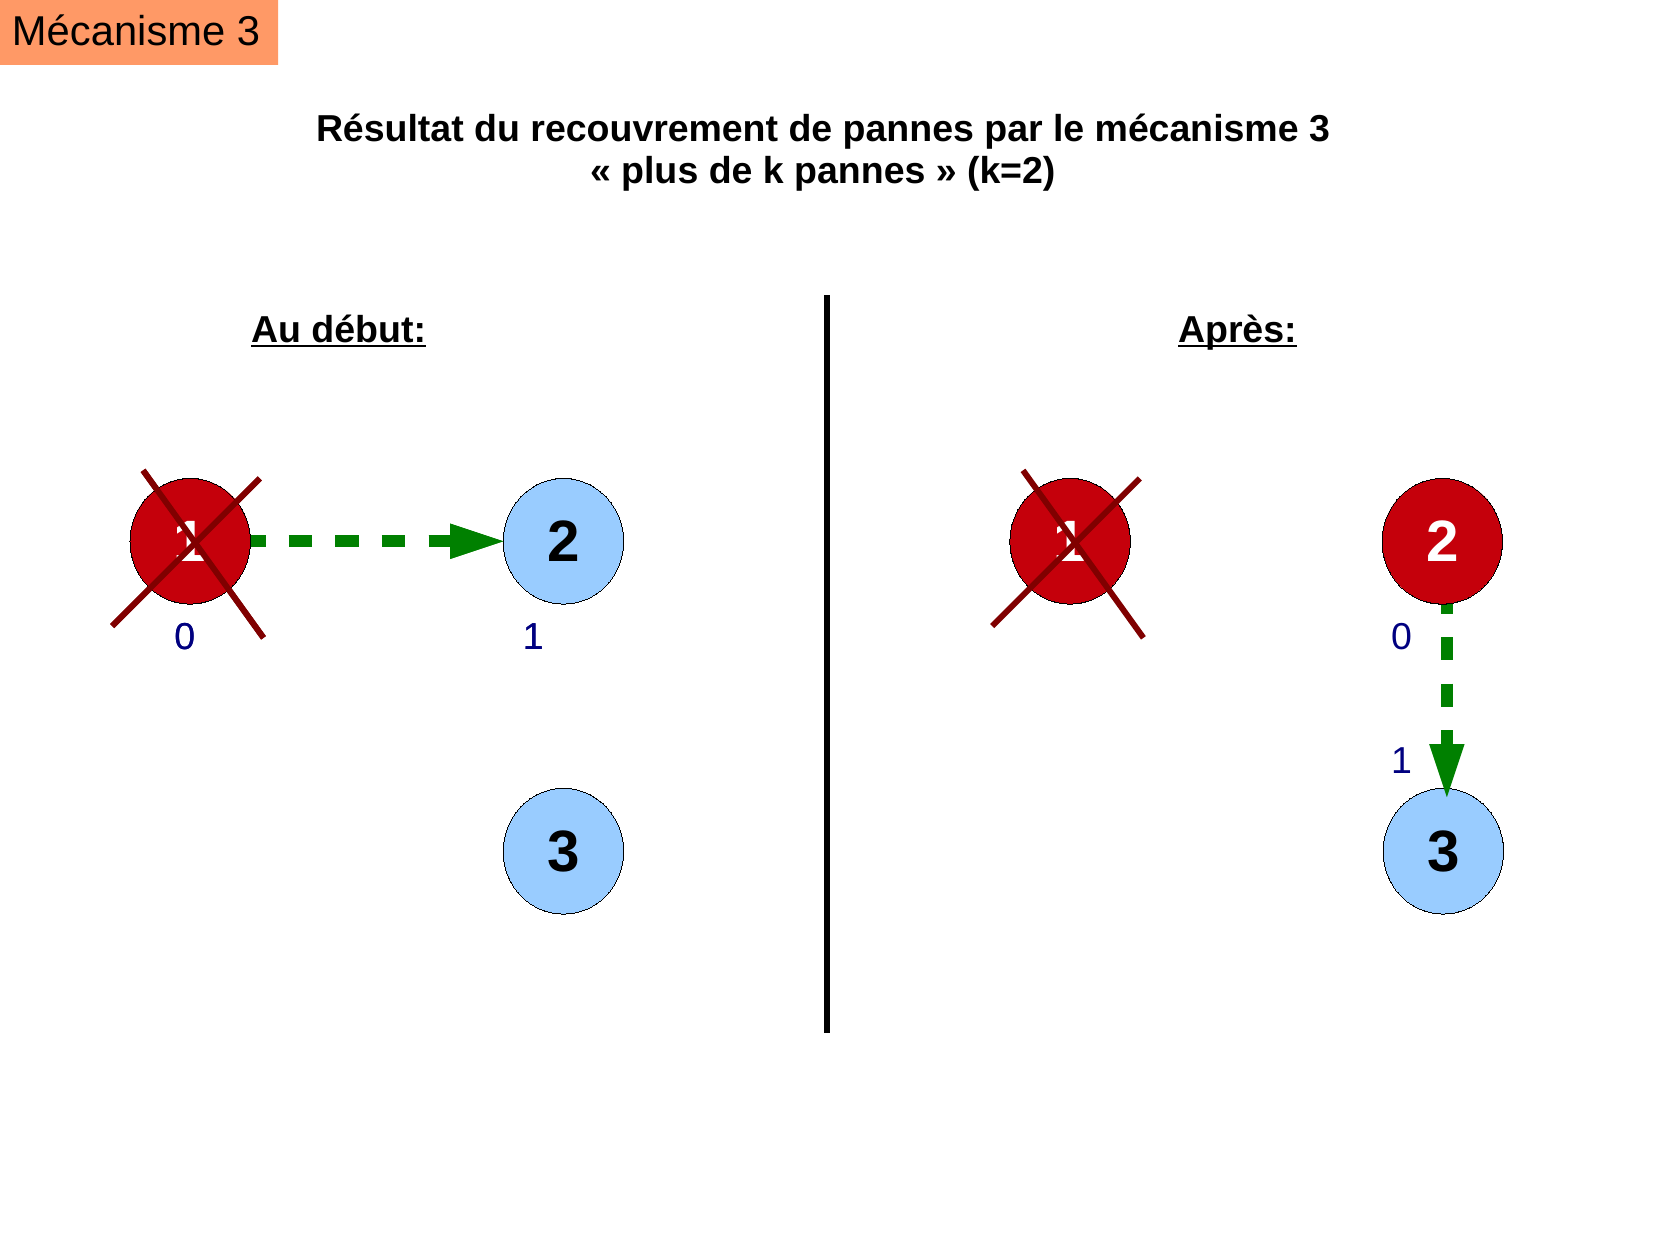

Mécanisme 3
Résultat du recouvrement de pannes par le mécanisme 3
« plus de k pannes » (k=2)
Au début:
Après:
1
1
2
2
1
2
0
0
1
1
0
1
3
3
3